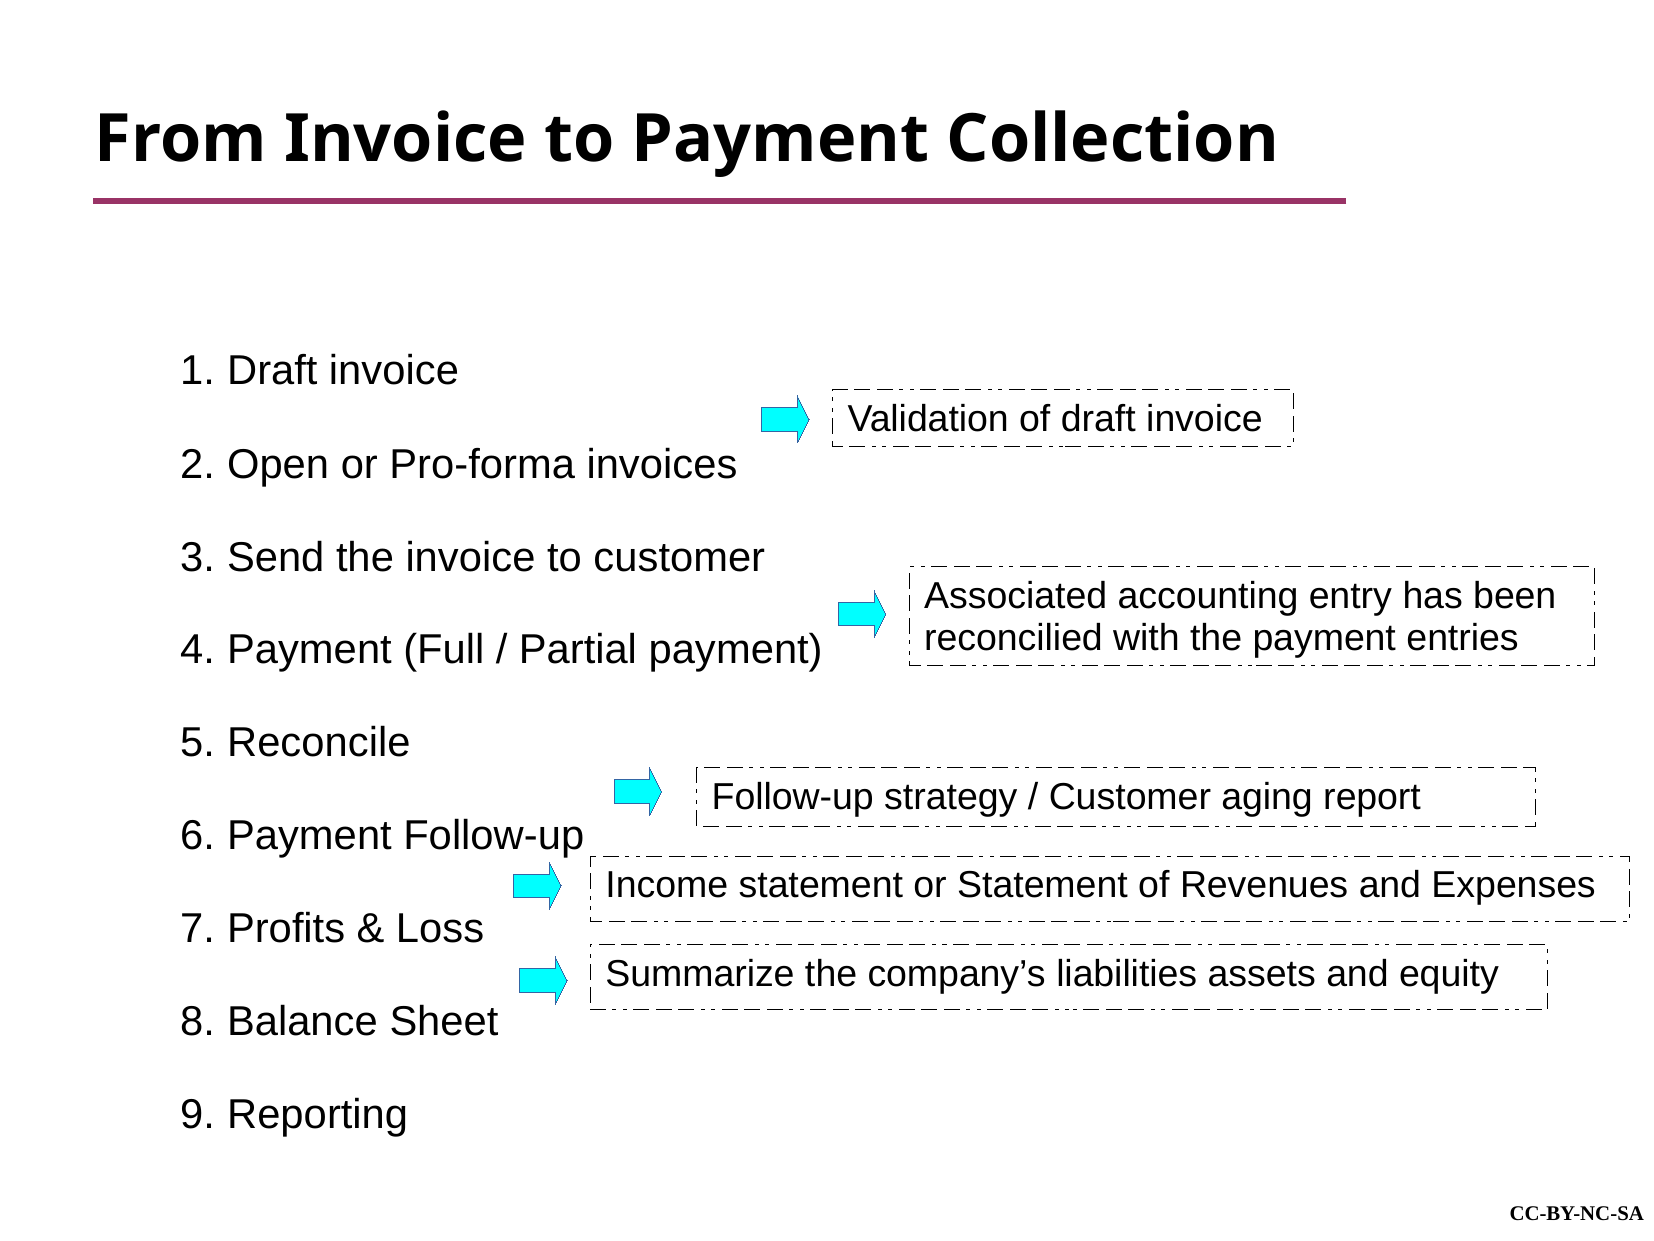

# From Invoice to Payment Collection
 Draft invoice
 Open or Pro-forma invoices
 Send the invoice to customer
 Payment (Full / Partial payment)
 Reconcile
 Payment Follow-up
 Profits & Loss
 Balance Sheet
 Reporting
Validation of draft invoice
Associated accounting entry has been reconcilied with the payment entries
Follow-up strategy / Customer aging report
Income statement or Statement of Revenues and Expenses
Summarize the company’s liabilities assets and equity